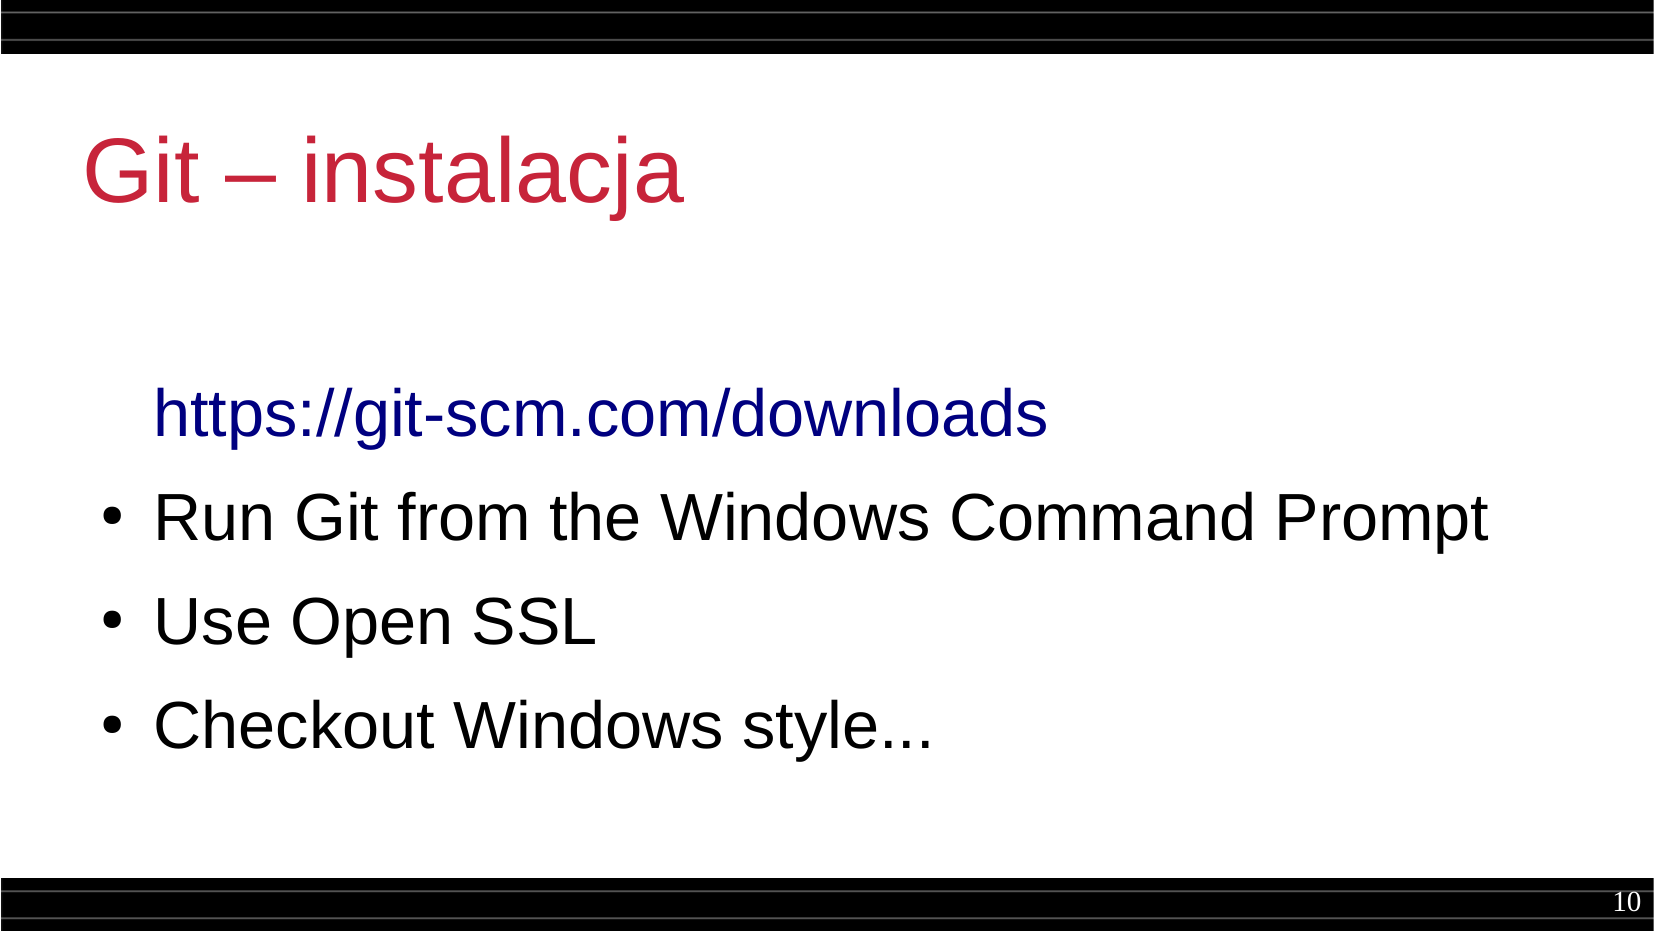

# Git – instalacja
https://git-scm.com/downloads
Run Git from the Windows Command Prompt
Use Open SSL
Checkout Windows style...